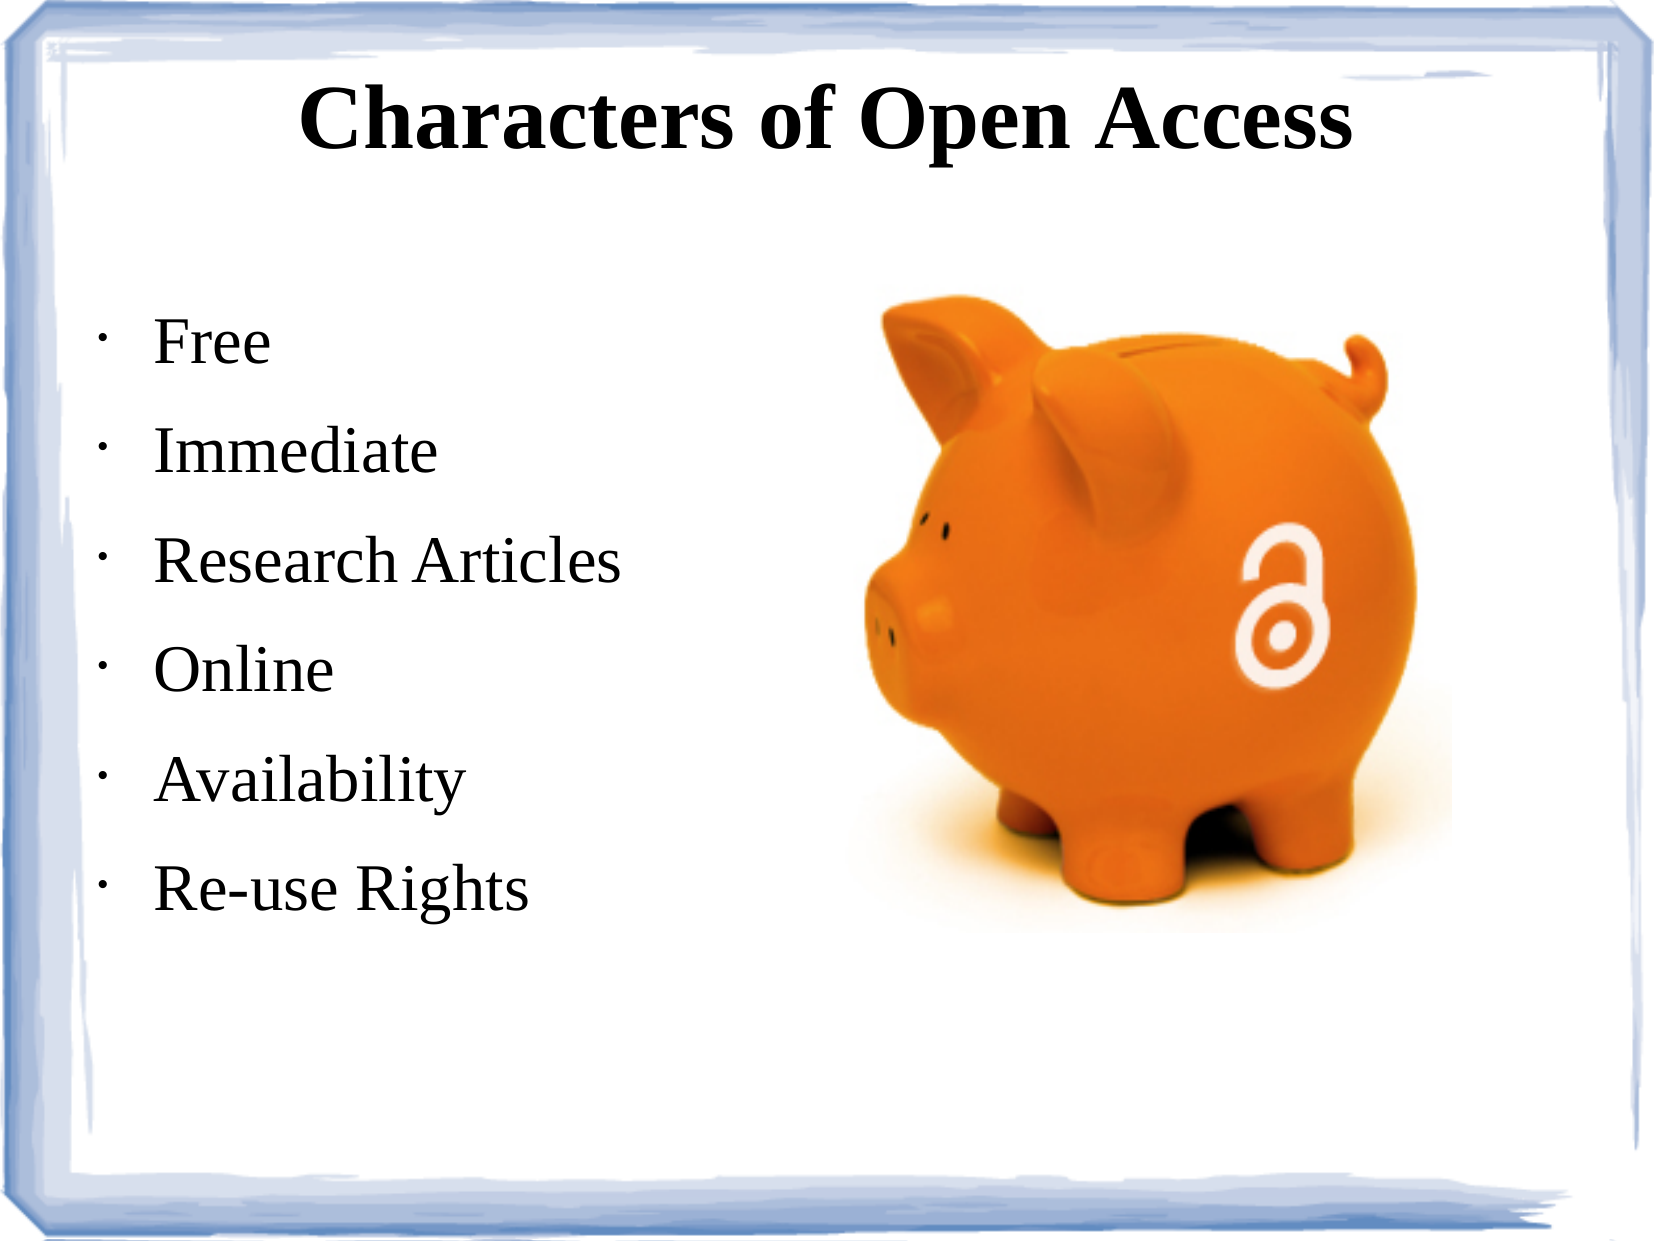

# Characters of Open Access
Free
Immediate
Research Articles
Online
Availability
Re-use Rights